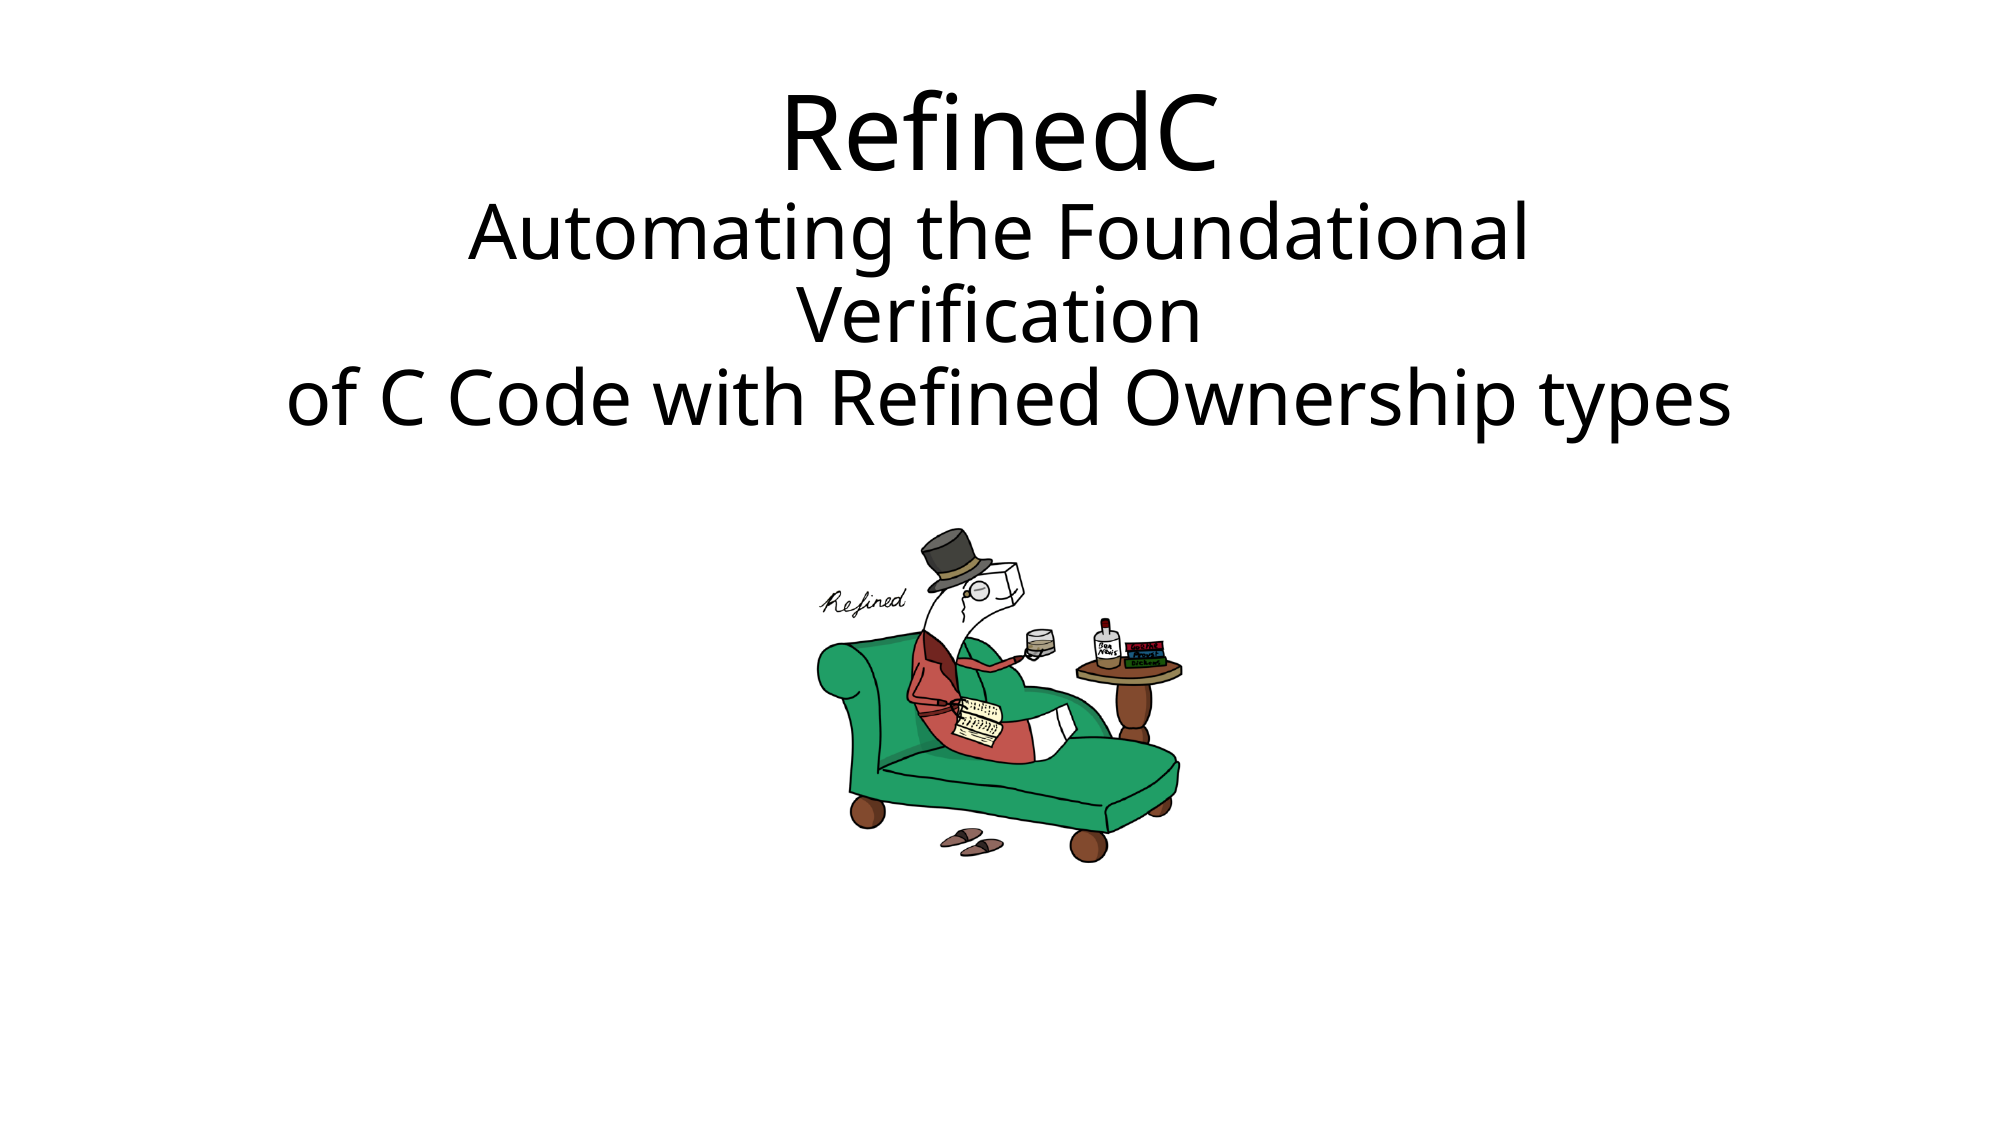

# RefinedC Automating the Foundational Verification of C Code with Refined Ownership types